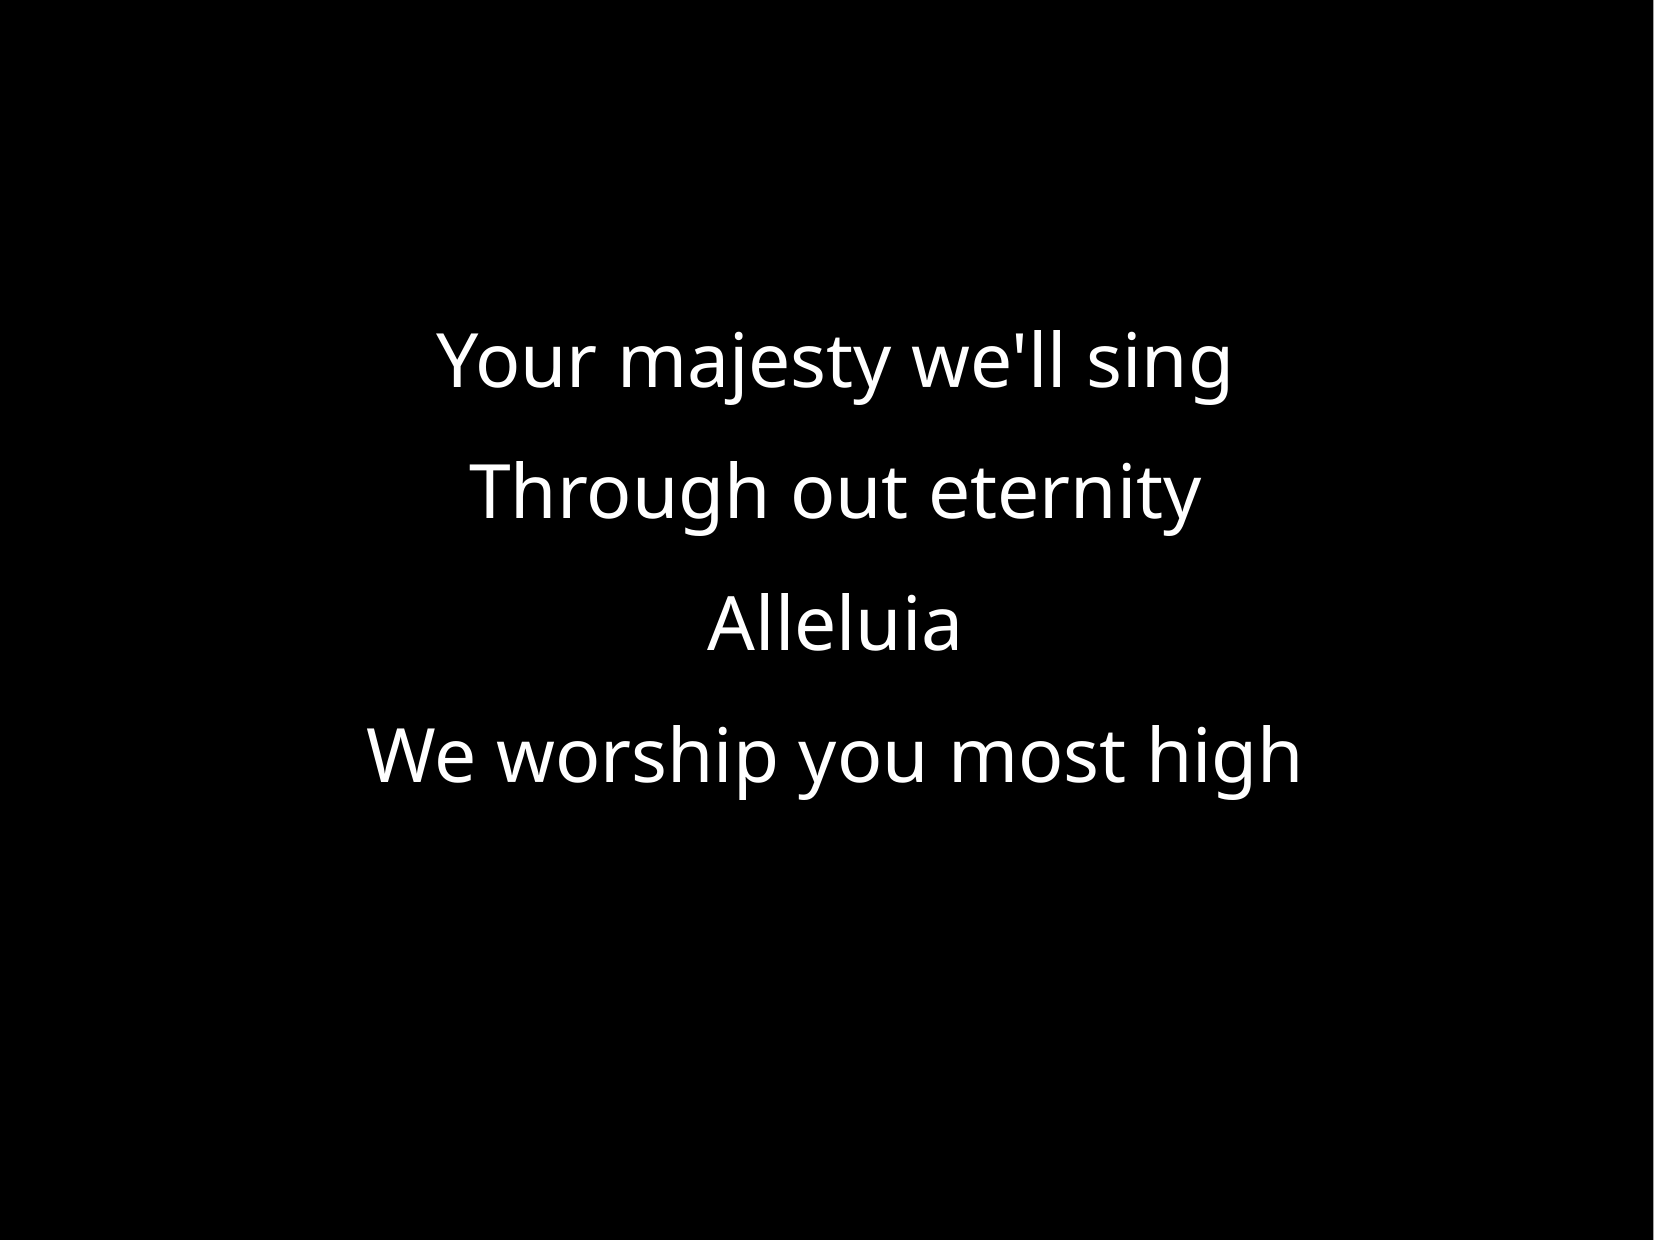

#
Your majesty we'll sing
Through out eternity
Alleluia
We worship you most high